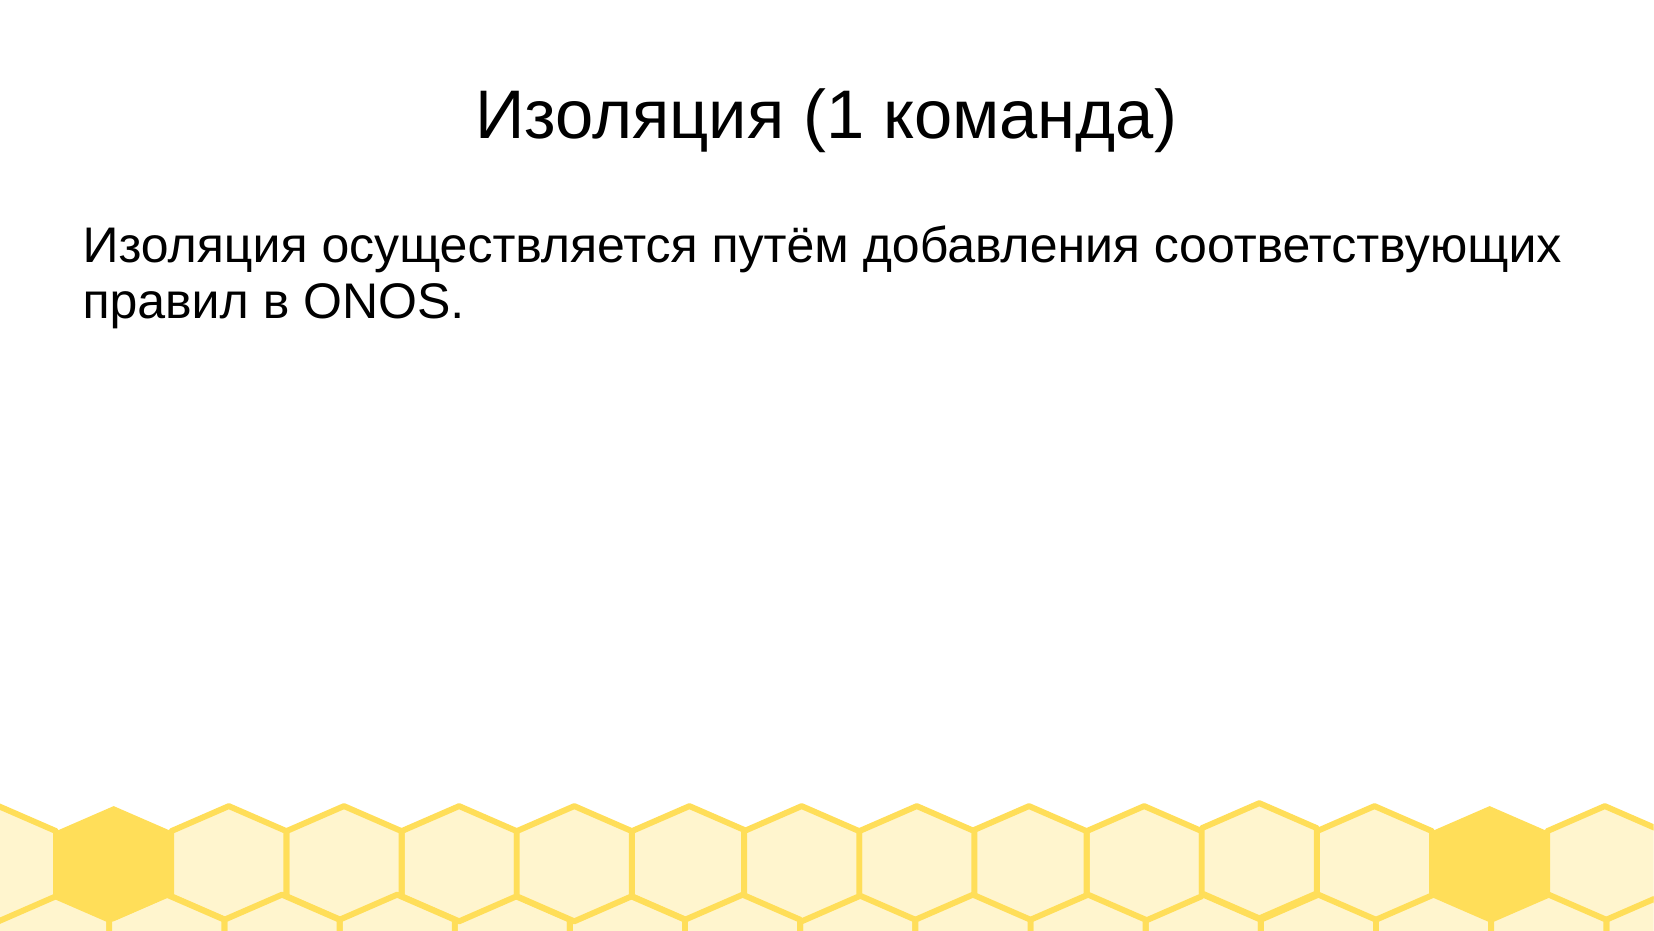

# Изоляция (1 команда)
Изоляция осуществляется путём добавления соответствующих правил в ONOS.